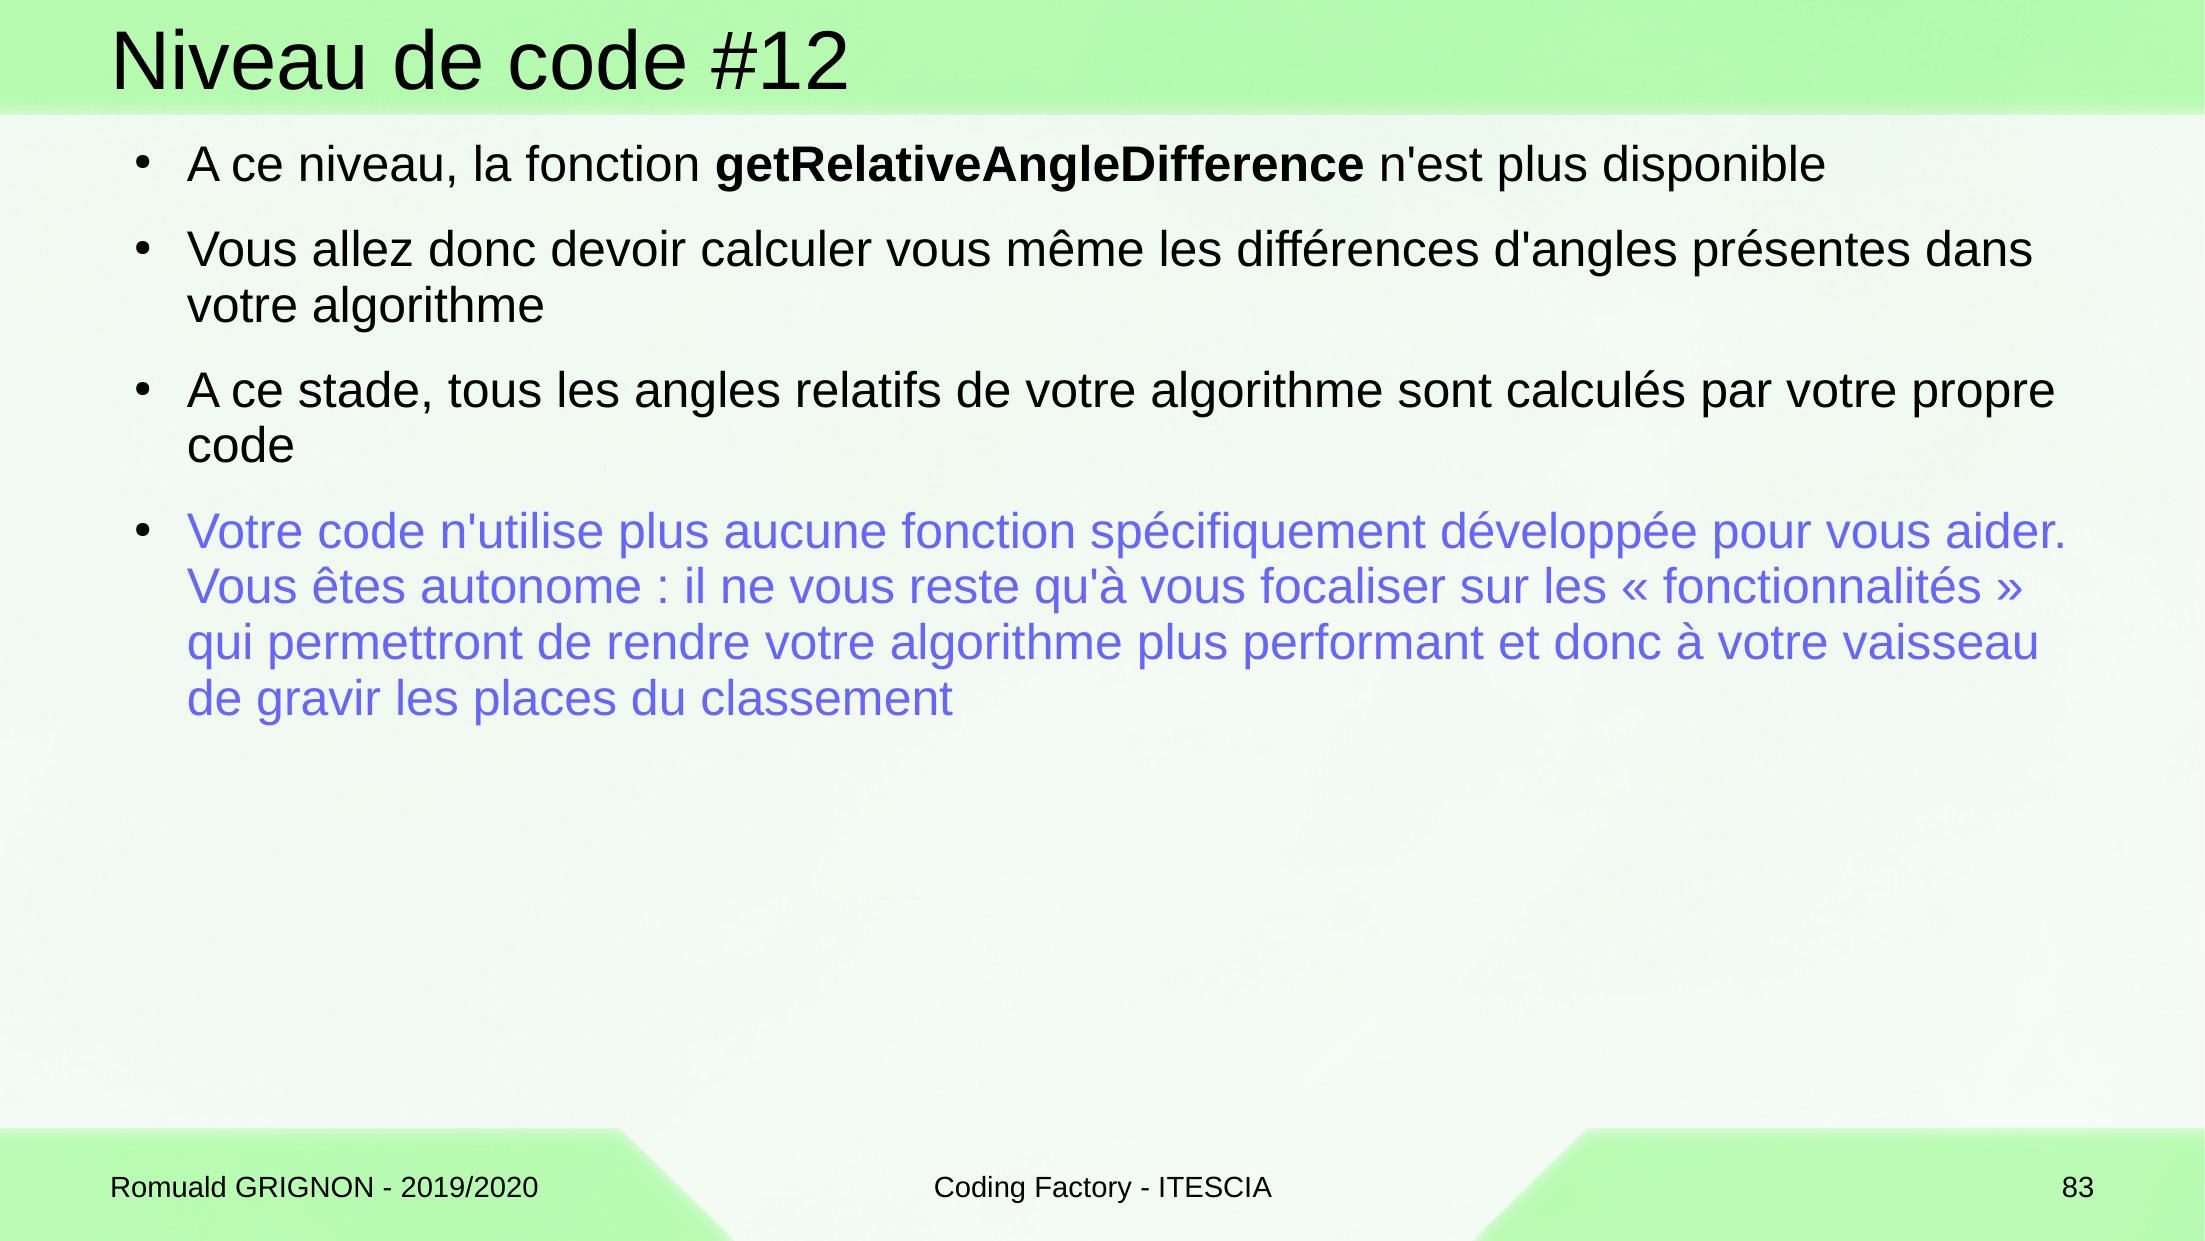

# Niveau de code #12
A ce niveau, la fonction getRelativeAngleDifference n'est plus disponible
Vous allez donc devoir calculer vous même les différences d'angles présentes dans votre algorithme
A ce stade, tous les angles relatifs de votre algorithme sont calculés par votre propre code
Votre code n'utilise plus aucune fonction spécifiquement développée pour vous aider. Vous êtes autonome : il ne vous reste qu'à vous focaliser sur les « fonctionnalités » qui permettront de rendre votre algorithme plus performant et donc à votre vaisseau de gravir les places du classement
Romuald GRIGNON - 2019/2020
Coding Factory - ITESCIA
83